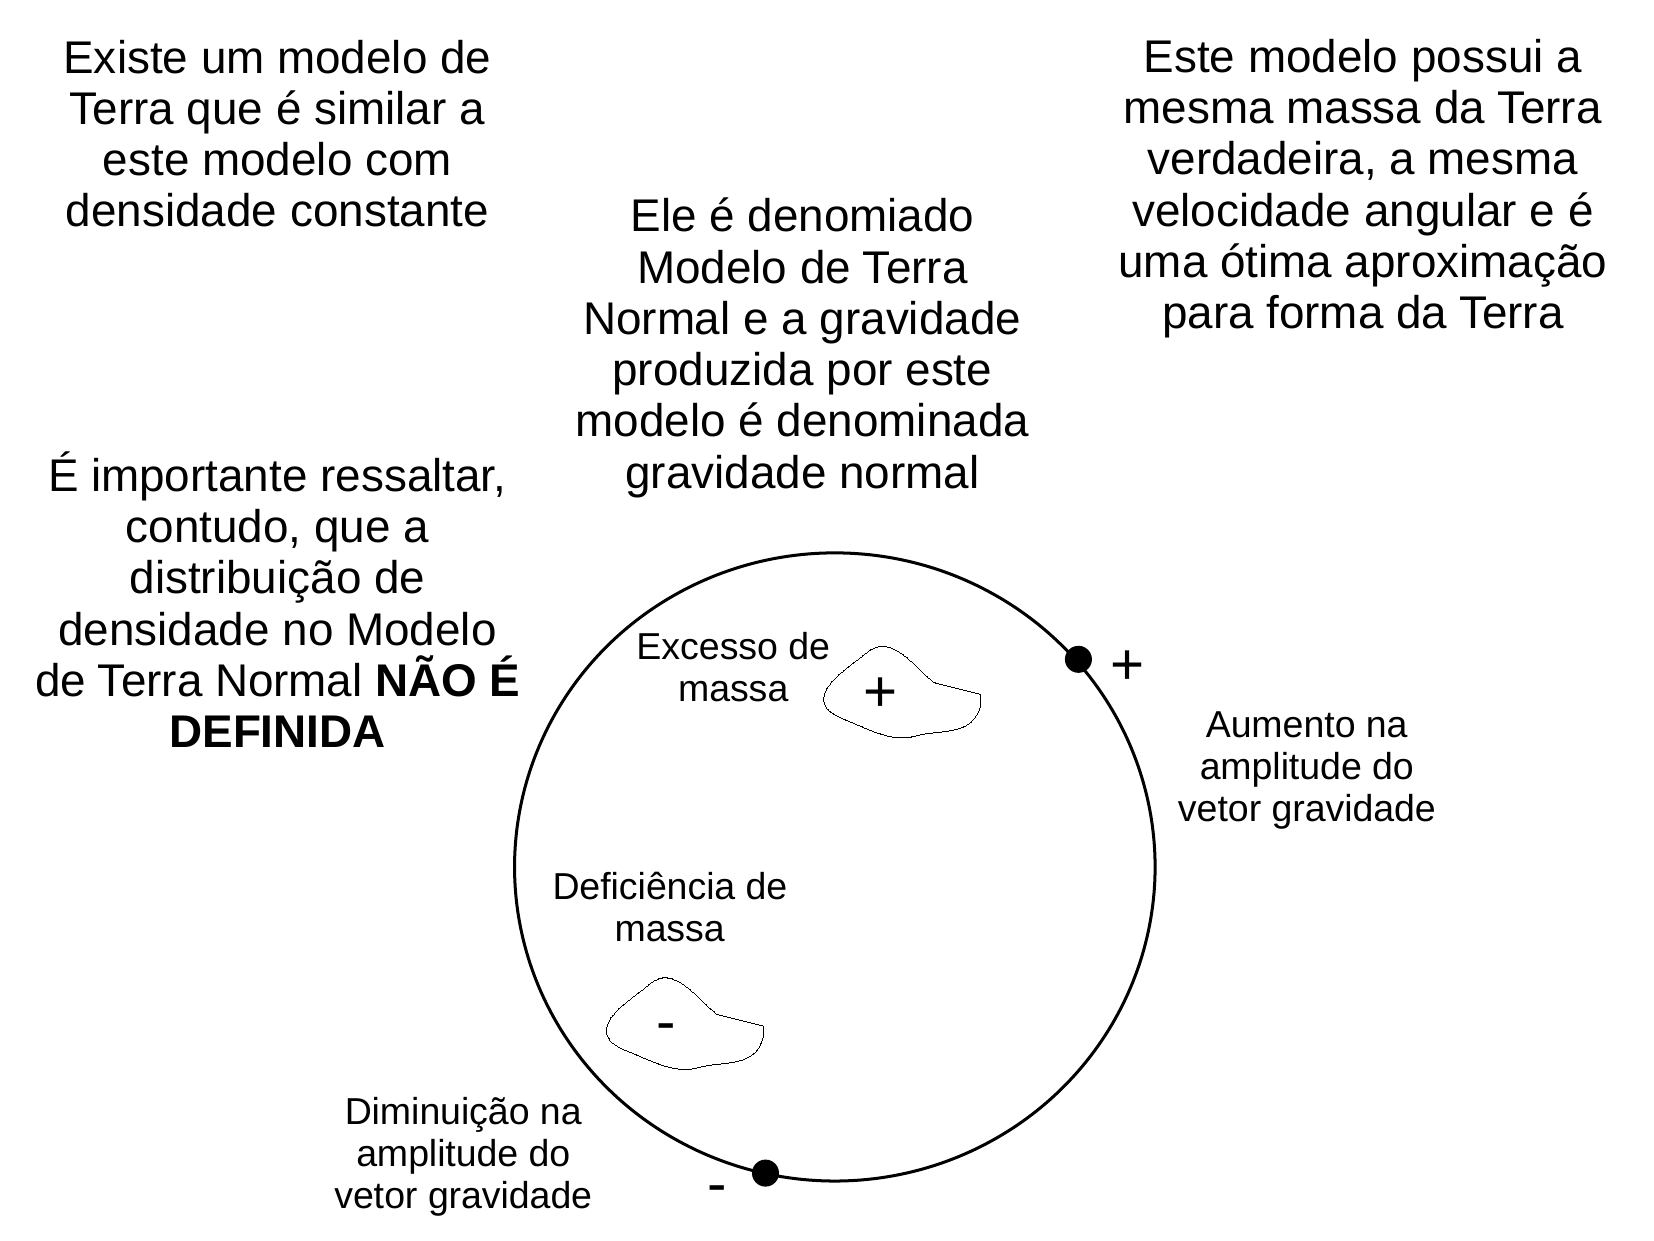

Este modelo possui a mesma massa da Terra verdadeira, a mesma velocidade angular e é uma ótima aproximação para forma da Terra
Existe um modelo de Terra que é similar a este modelo com densidade constante
Ele é denomiado Modelo de Terra Normal e a gravidade produzida por este modelo é denominada gravidade normal
É importante ressaltar, contudo, que a distribuição de densidade no Modelo de Terra Normal NÃO É DEFINIDA
Excesso de massa
+
+
Aumento na amplitude do vetor gravidade
Deficiência de massa
-
Diminuição na amplitude do vetor gravidade
-